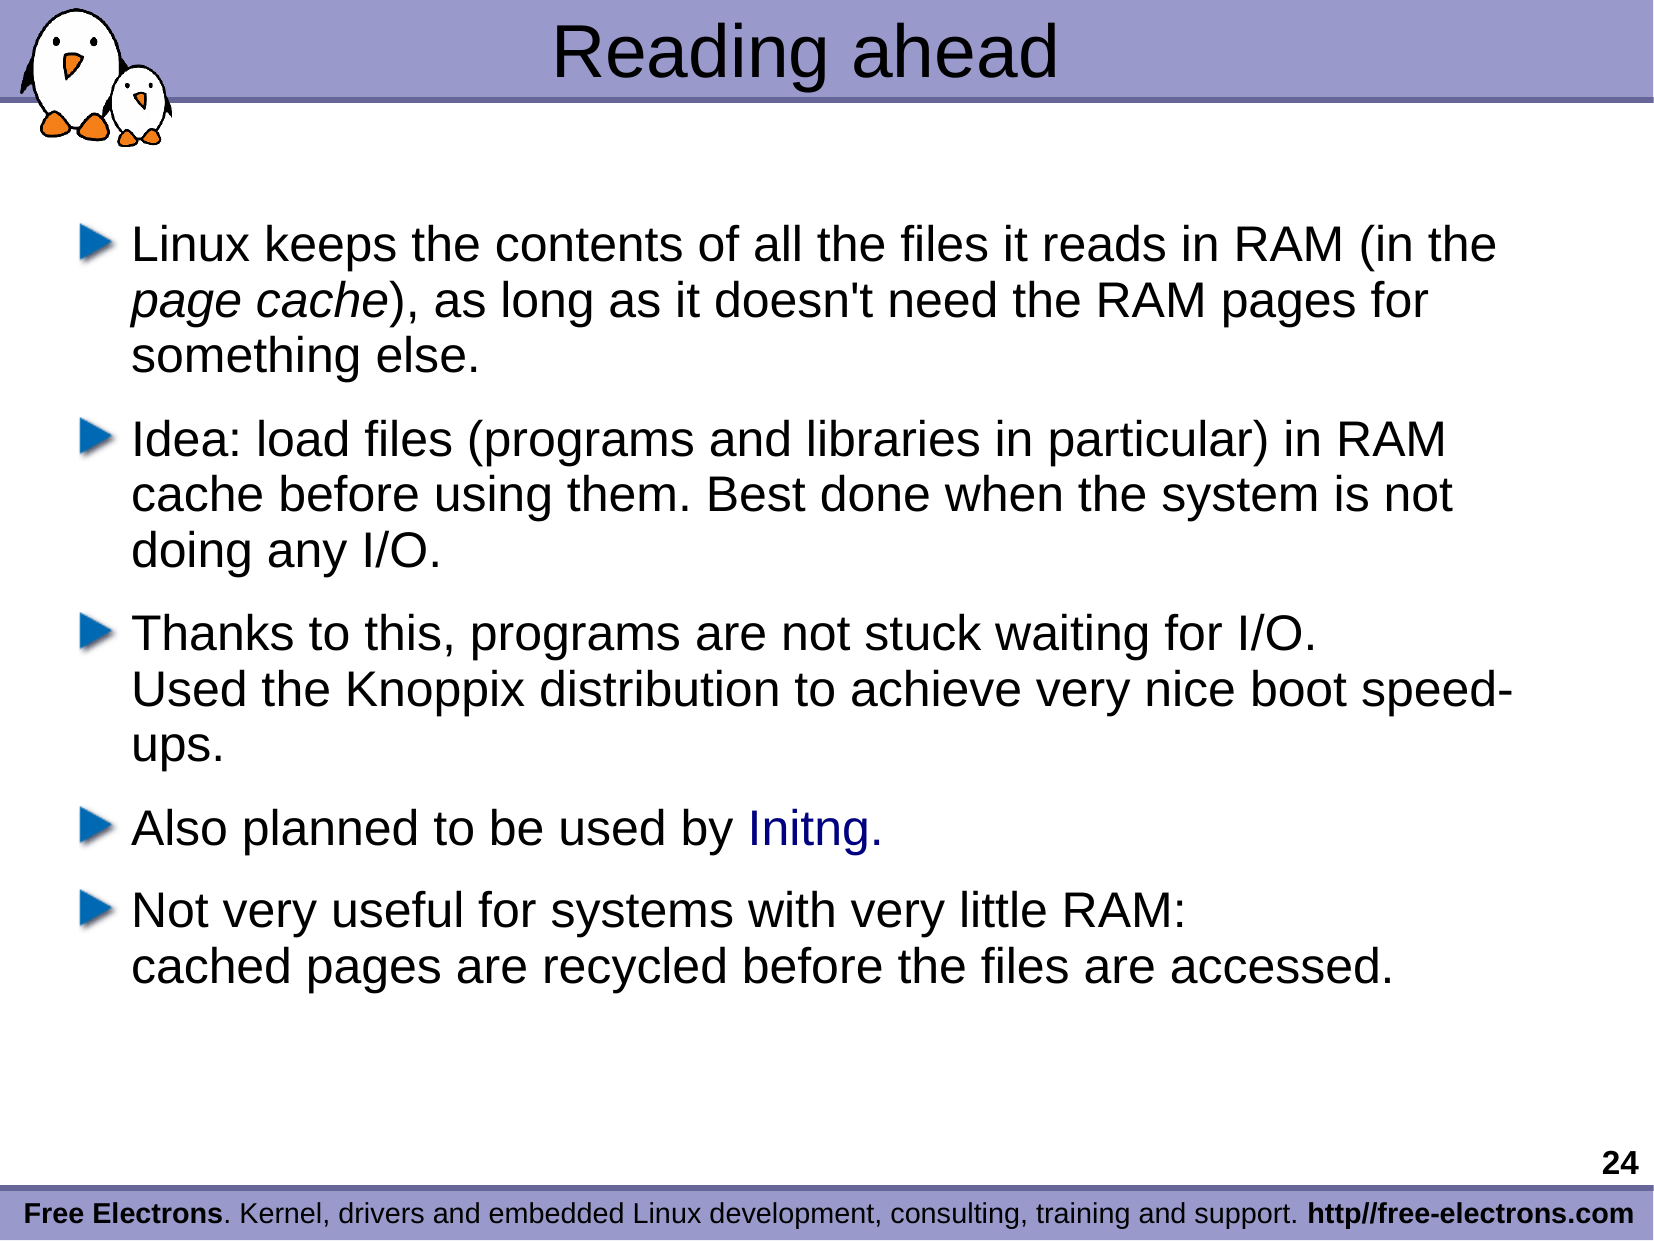

# Reading ahead
Linux keeps the contents of all the files it reads in RAM (in the page cache), as long as it doesn't need the RAM pages for something else.
Idea: load files (programs and libraries in particular) in RAM cache before using them. Best done when the system is not doing any I/O.
Thanks to this, programs are not stuck waiting for I/O.
Used the Knoppix distribution to achieve very nice boot speed-ups.
Also planned to be used by Initng.
Not very useful for systems with very little RAM:
cached pages are recycled before the files are accessed.